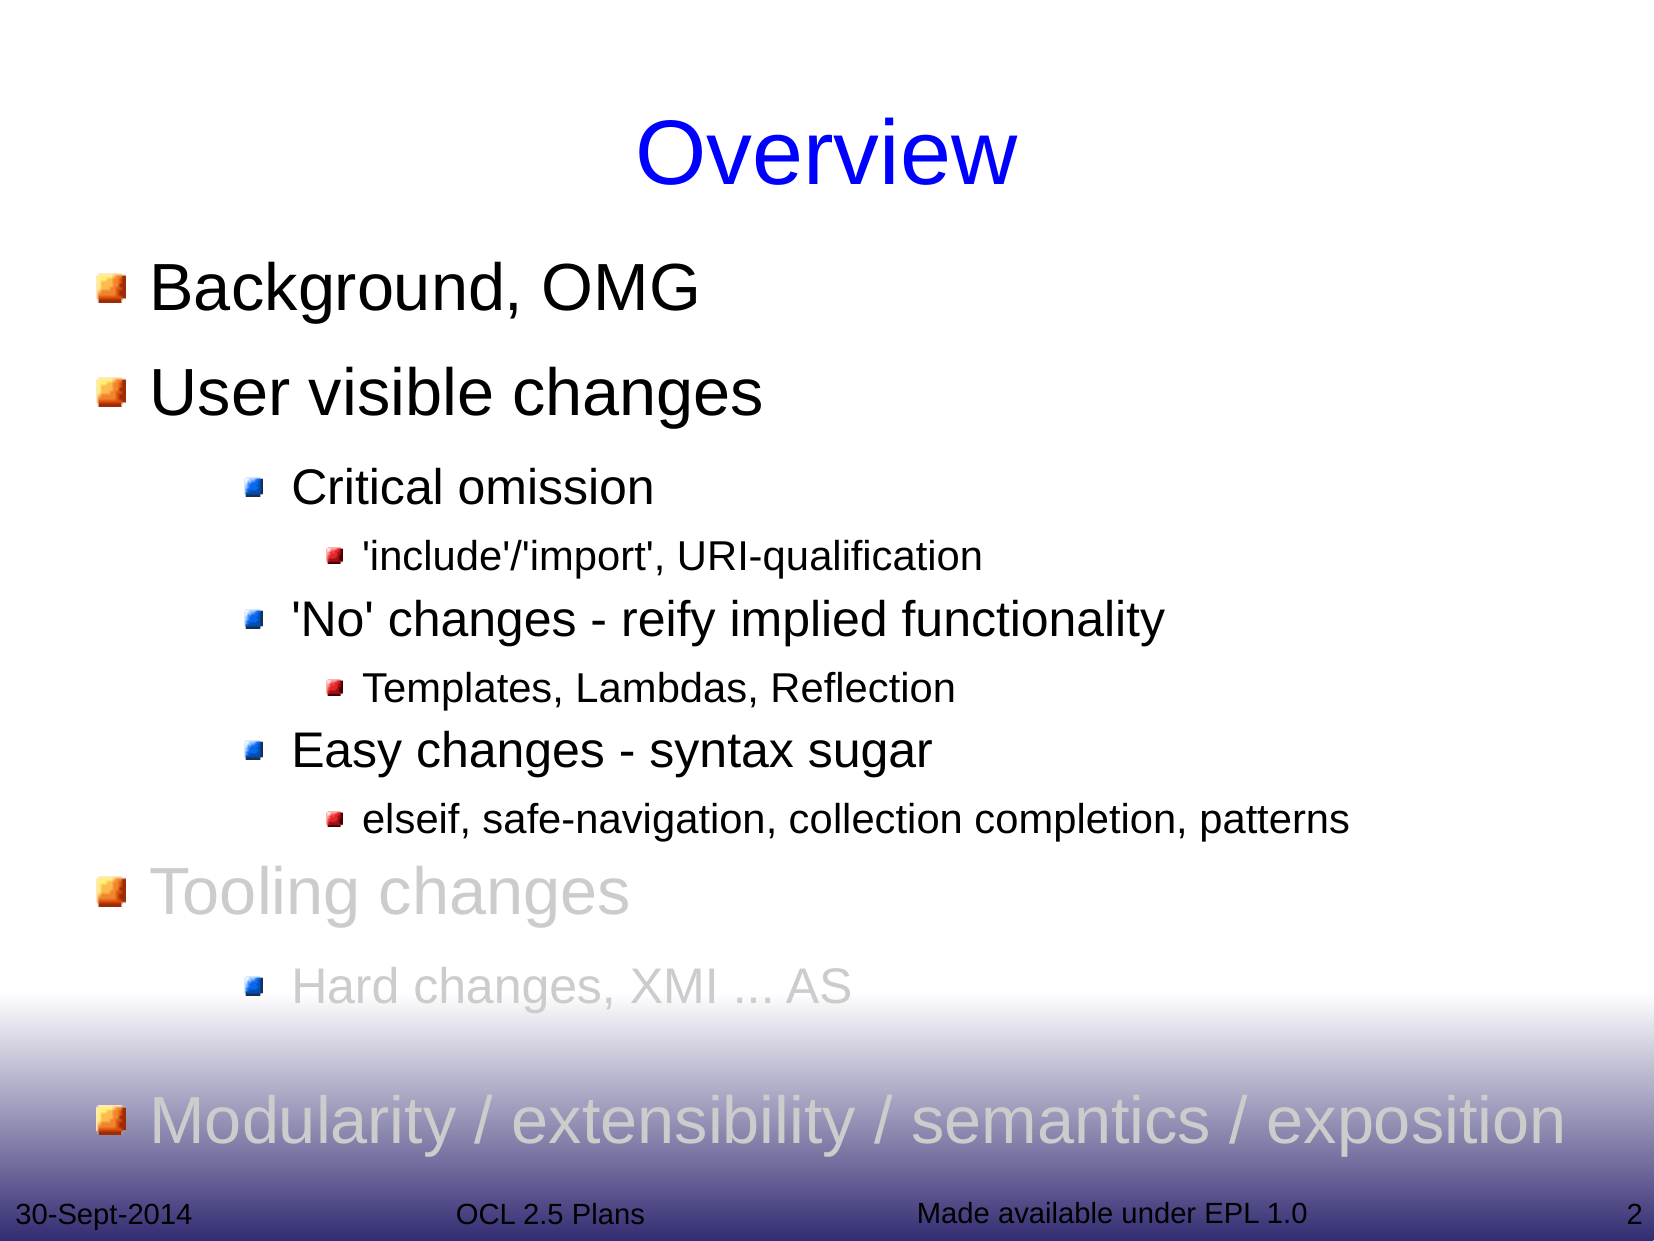

# Overview
Background, OMG
User visible changes
Critical omission
'include'/'import', URI-qualification
'No' changes - reify implied functionality
Templates, Lambdas, Reflection
Easy changes - syntax sugar
elseif, safe-navigation, collection completion, patterns
Tooling changes
Hard changes, XMI ... AS
Modularity / extensibility / semantics / exposition
30-Sept-2014
OCL 2.5 Plans
2